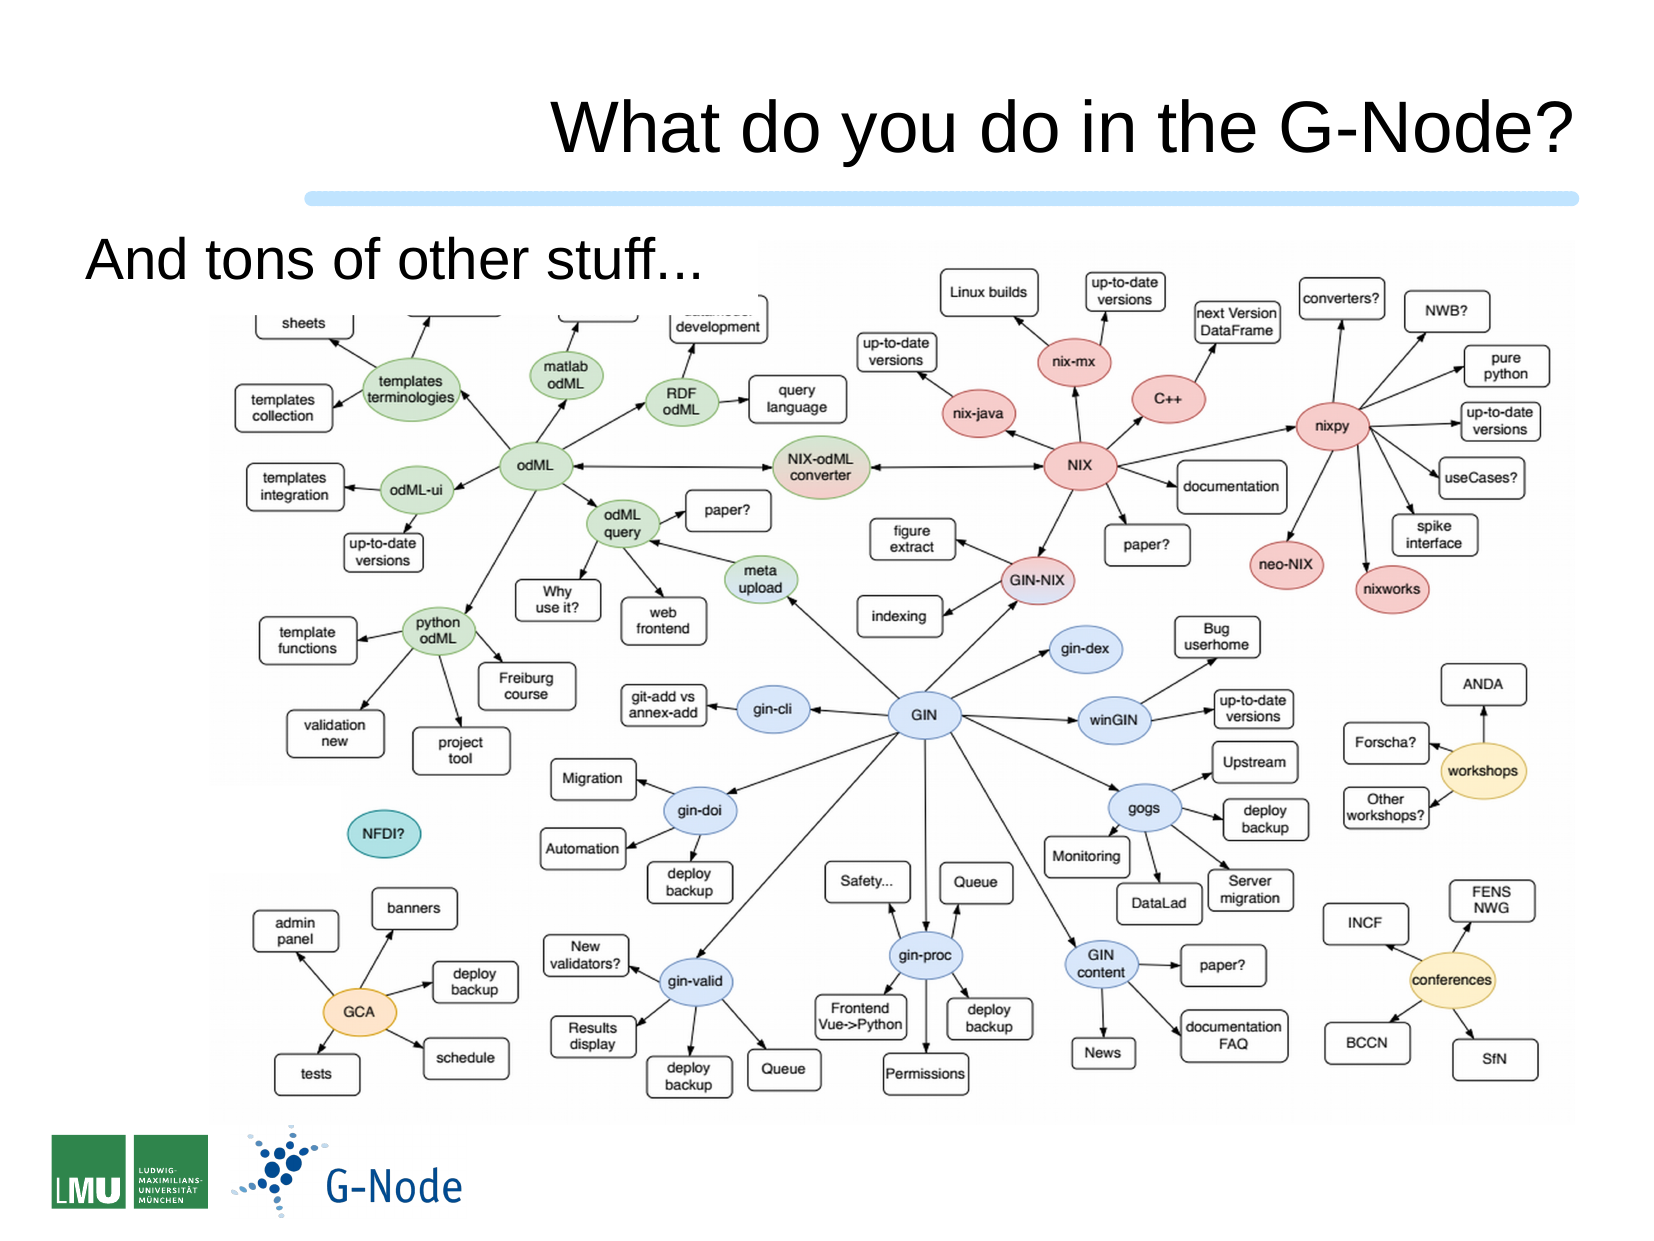

What do you do in the G-Node?
# And tons of other stuff...